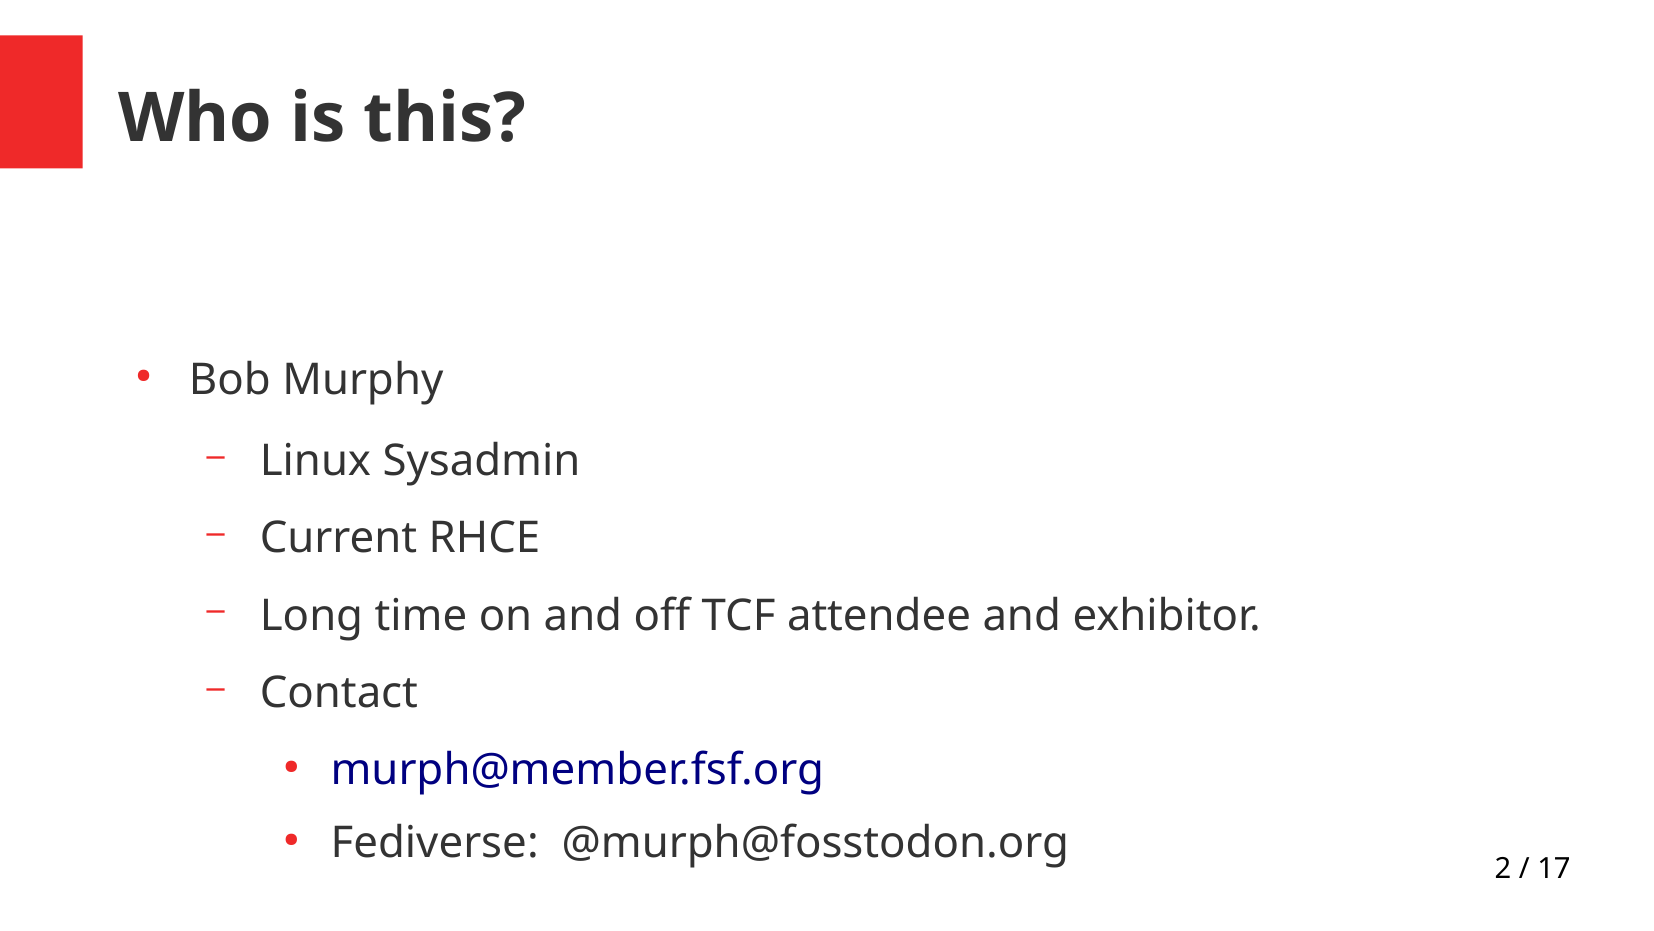

# Who is this?
Bob Murphy
Linux Sysadmin
Current RHCE
Long time on and off TCF attendee and exhibitor.
Contact
murph@member.fsf.org
Fediverse: @murph@fosstodon.org
2